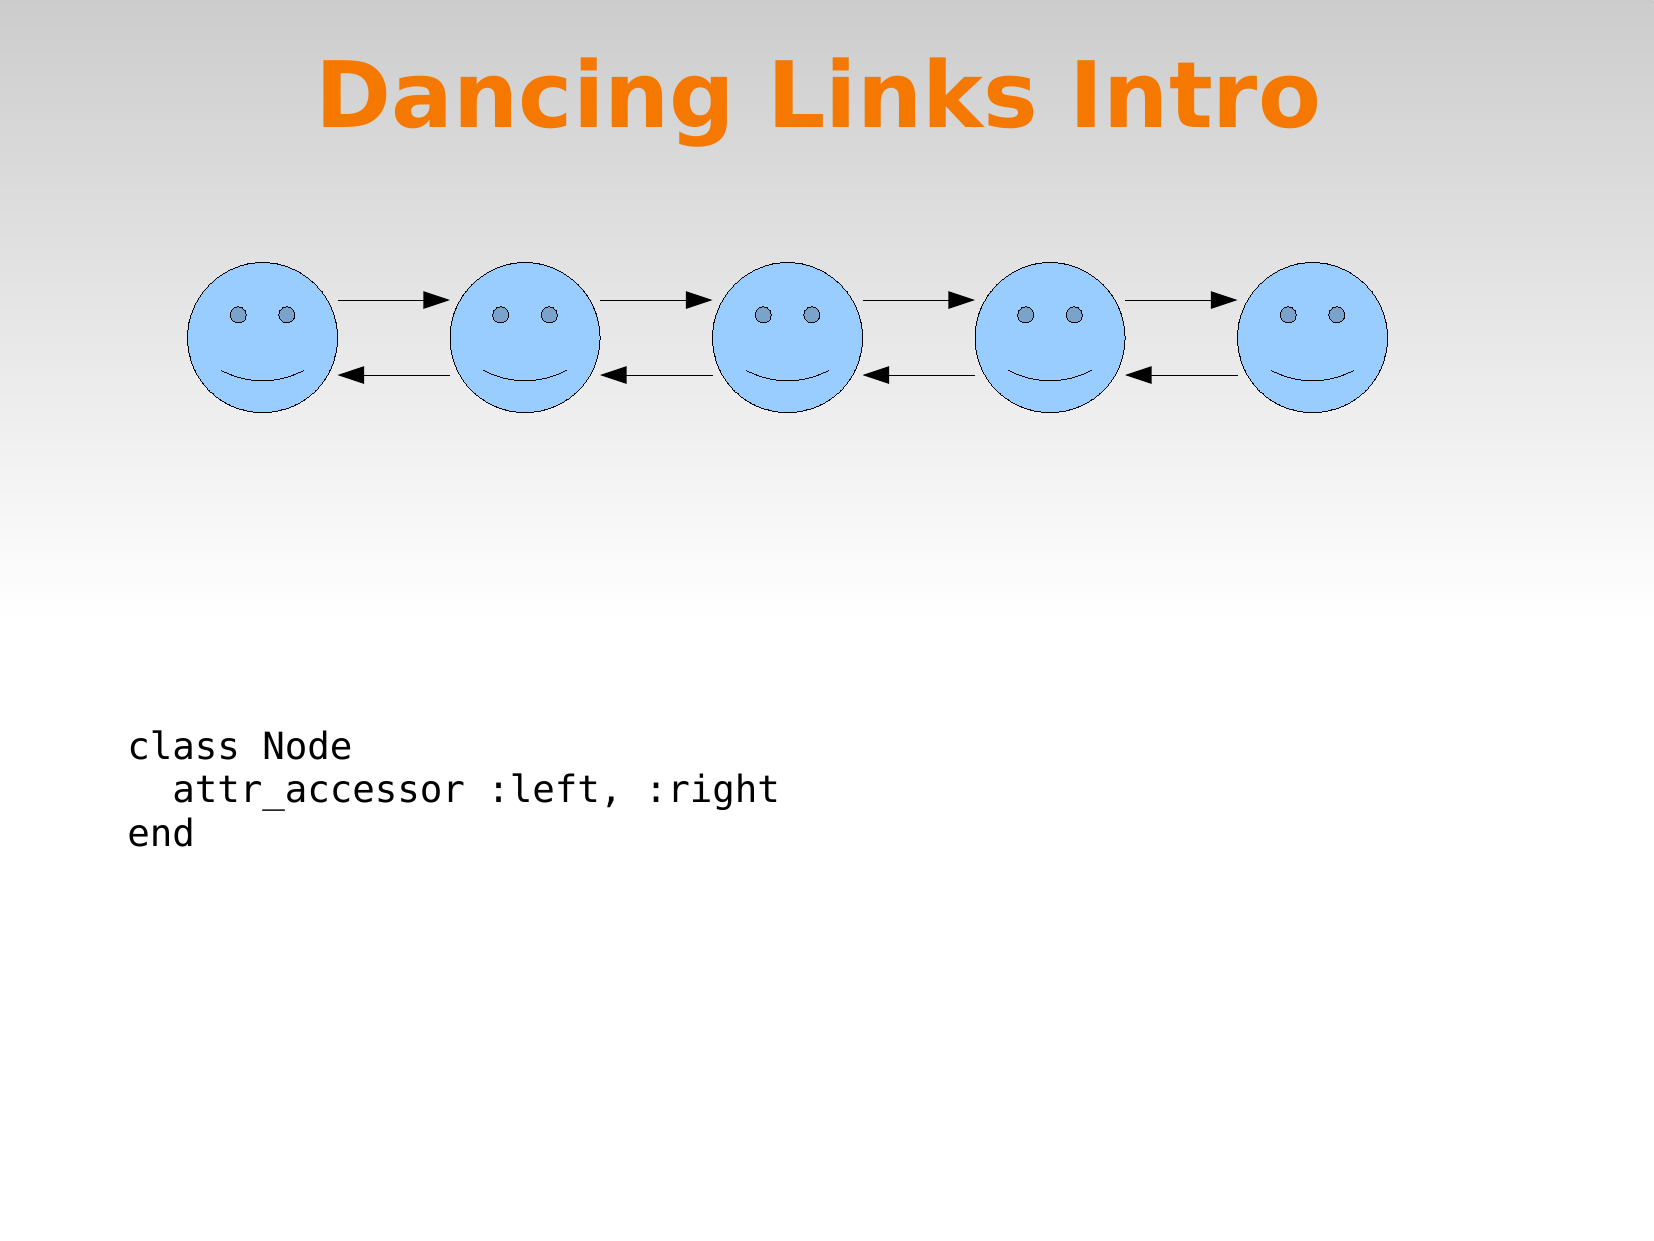

# Dancing Links Intro
class Node
 attr_accessor :left, :right
end